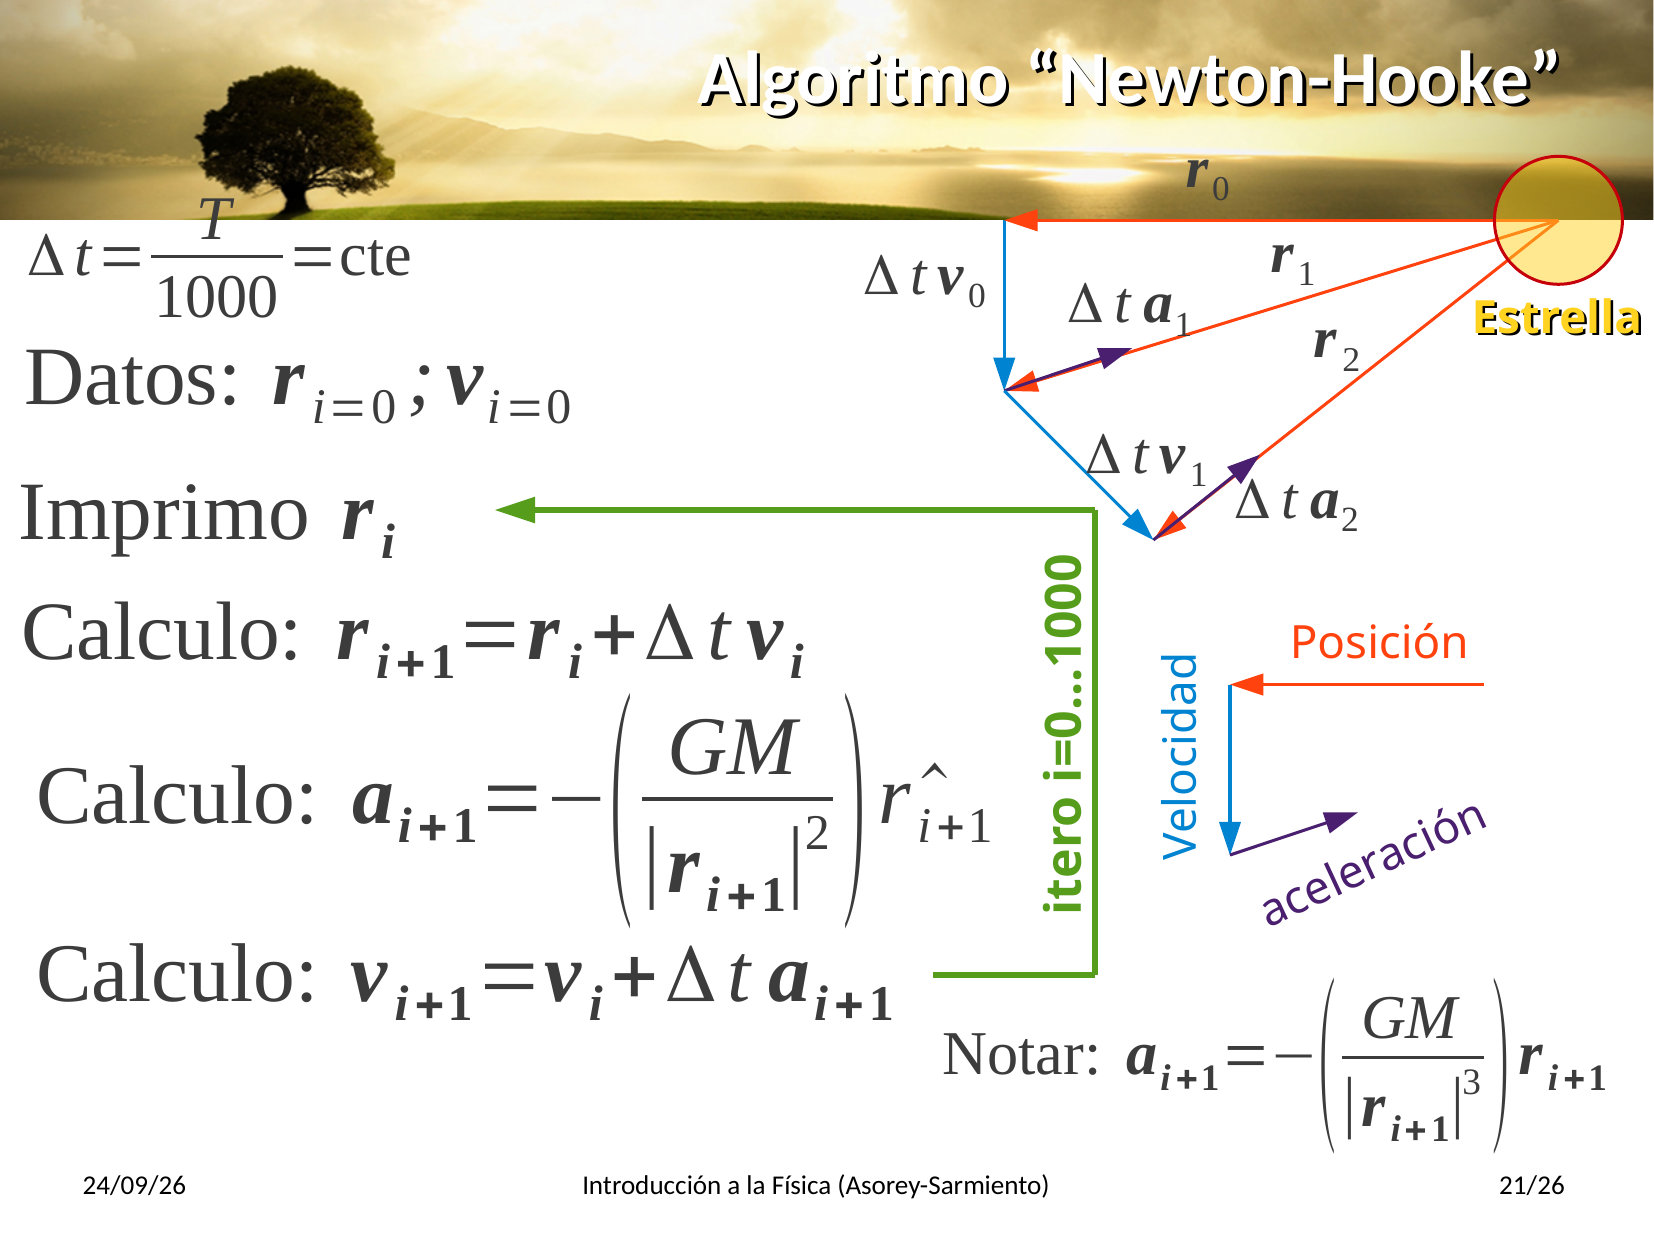

# Algoritmo “Newton-Hooke”
Estrella
Posición
itero i=0...1000
Velocidad
aceleración
Introducción a la Física (Asorey-Sarmiento)
21